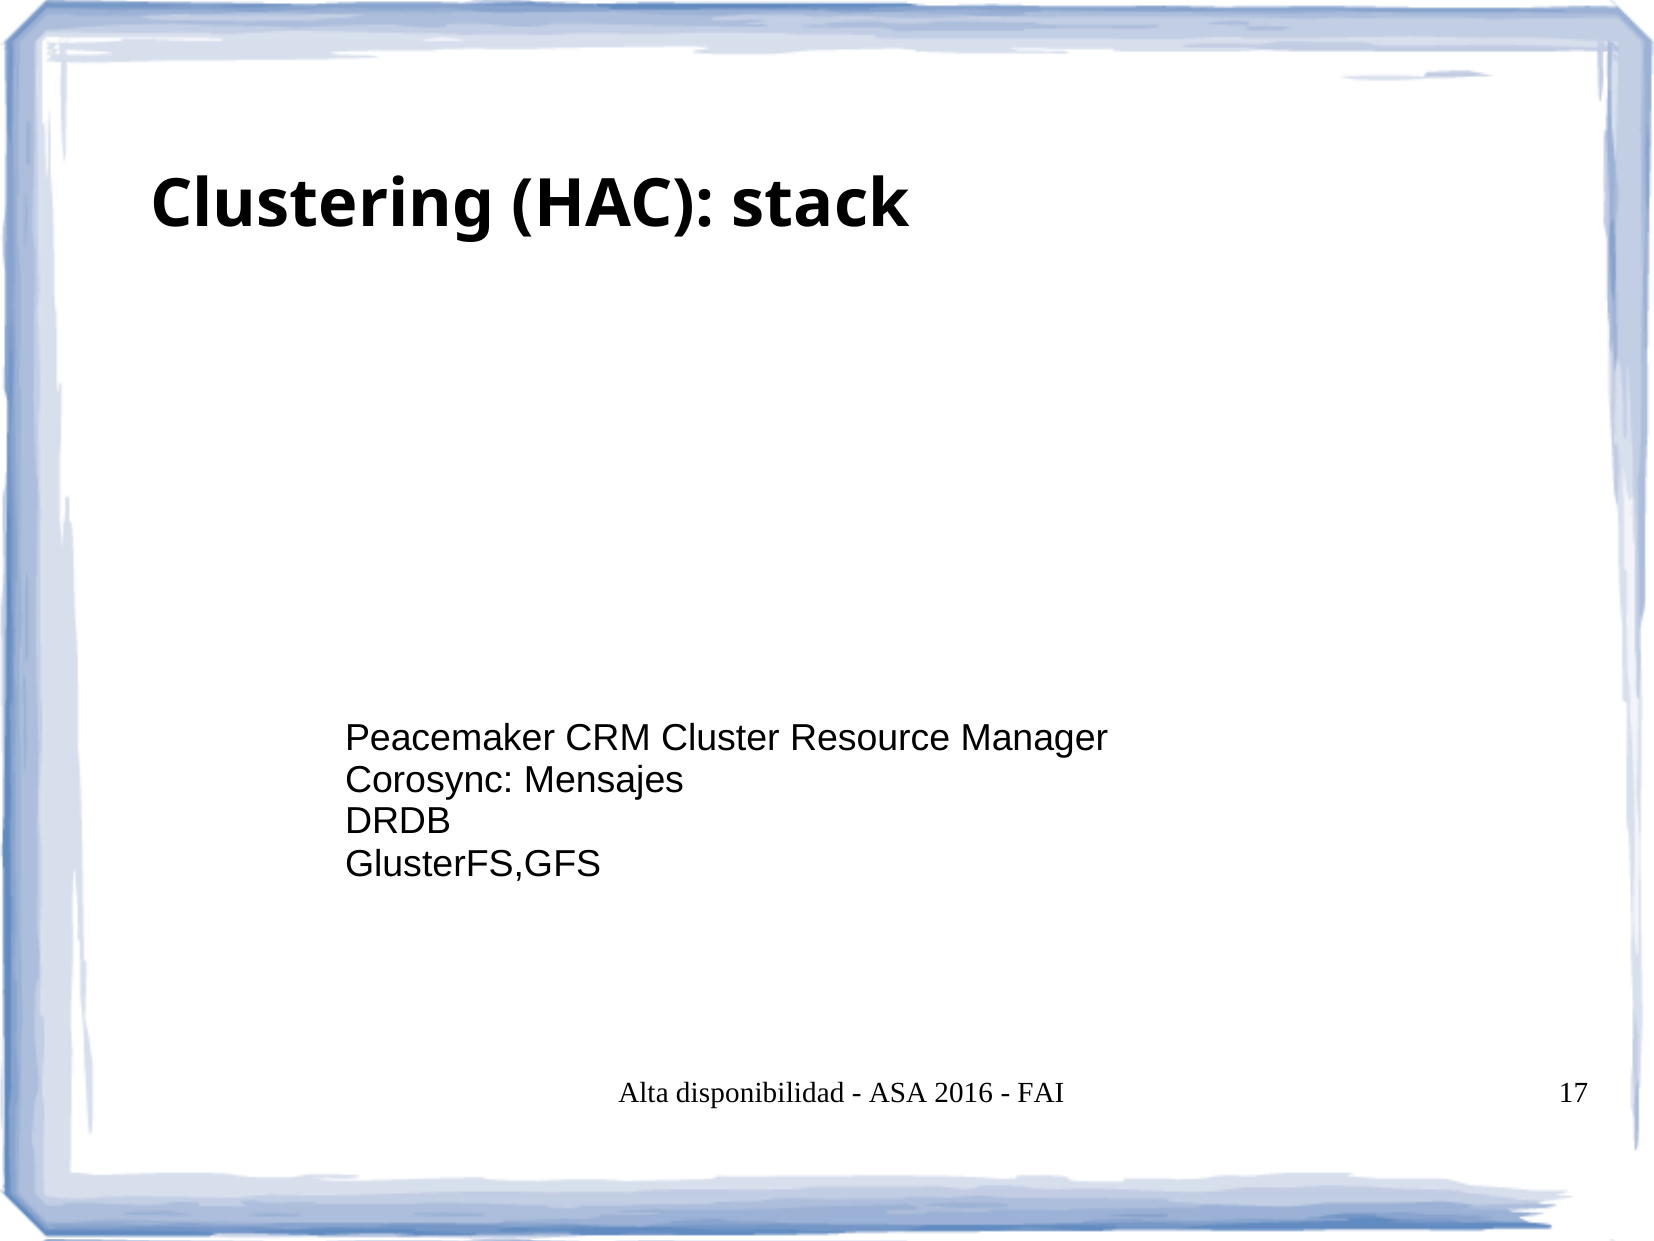

Clustering (HAC): stack
Peacemaker CRM Cluster Resource Manager
Corosync: Mensajes
DRDB
GlusterFS,GFS
Alta disponibilidad - ASA 2016 - FAI
17